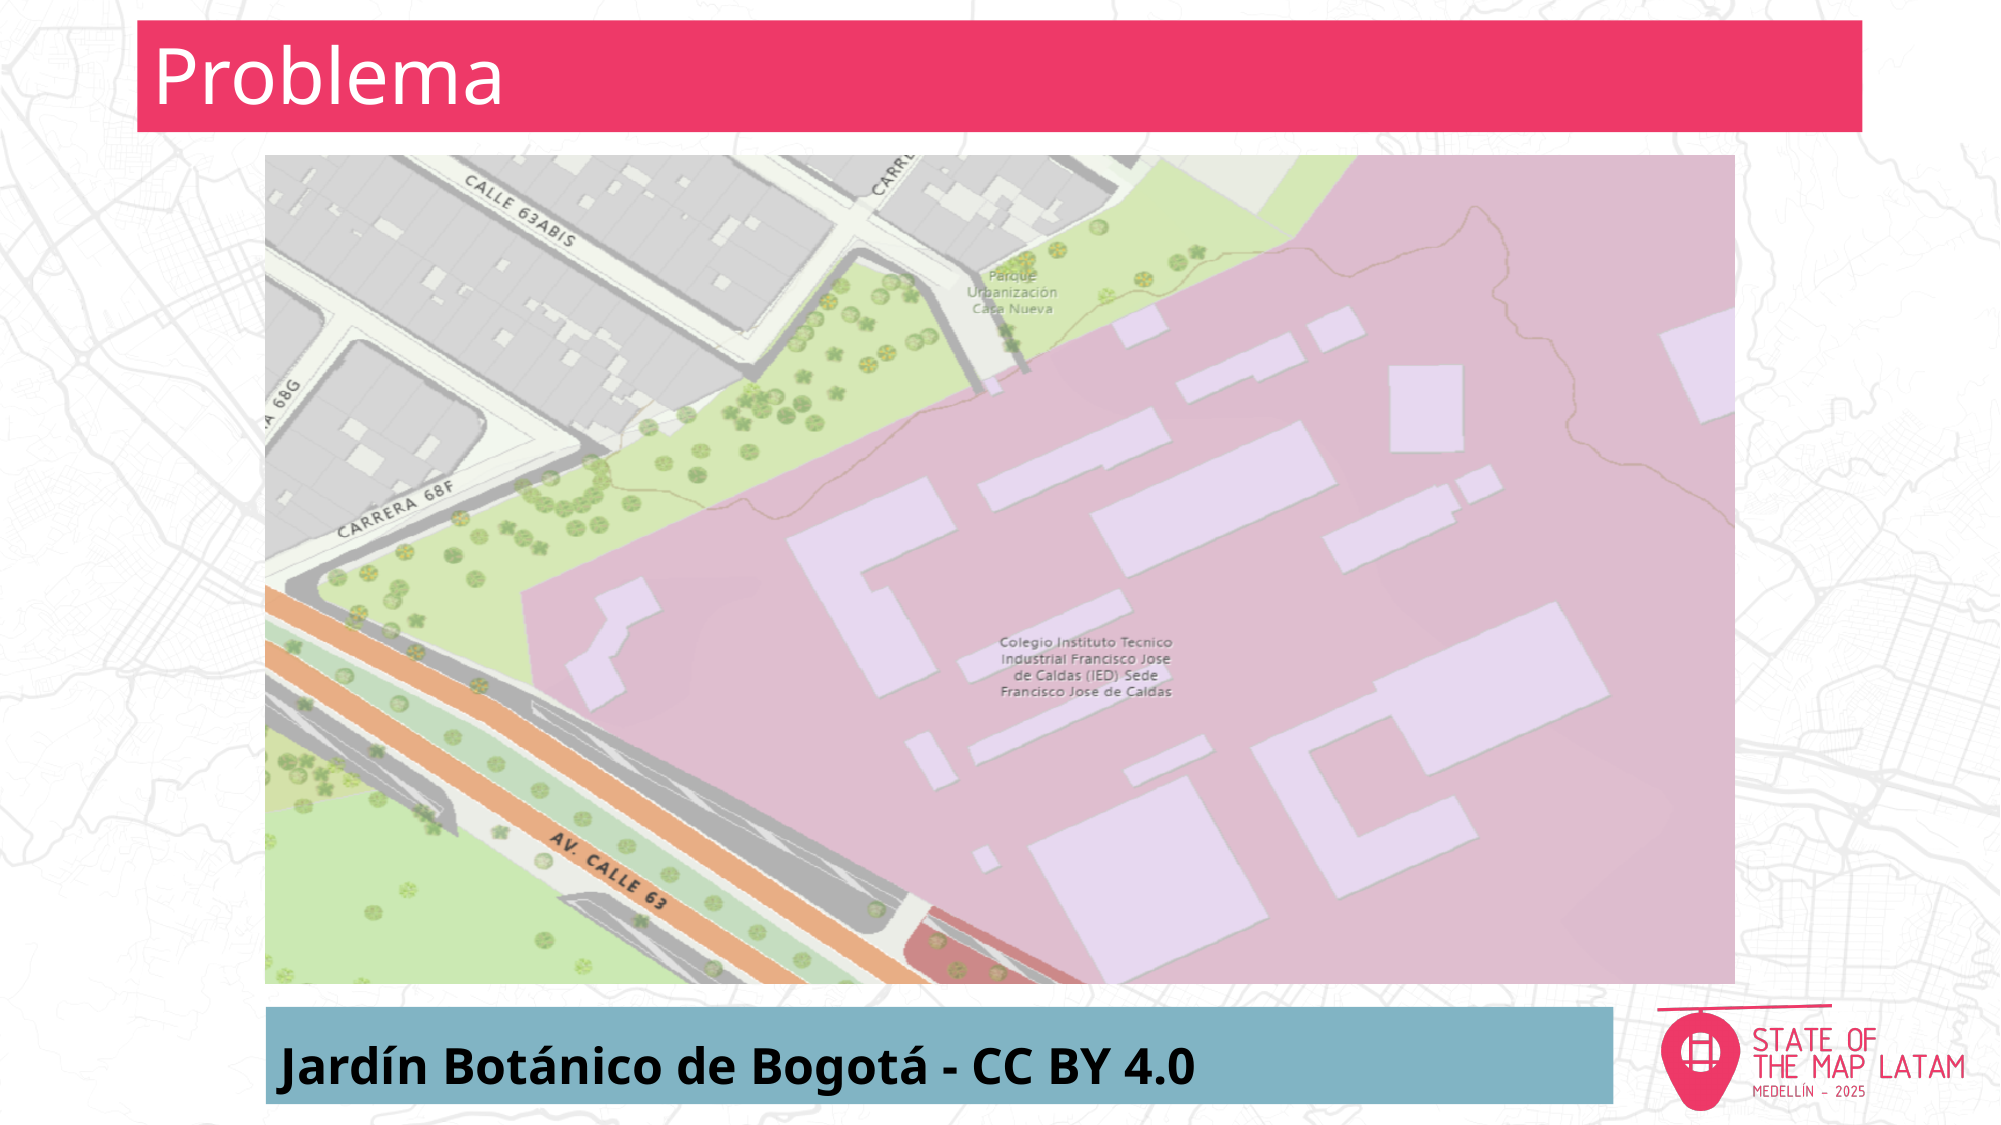

# Problema
Jardín Botánico de Bogotá - CC BY 4.0